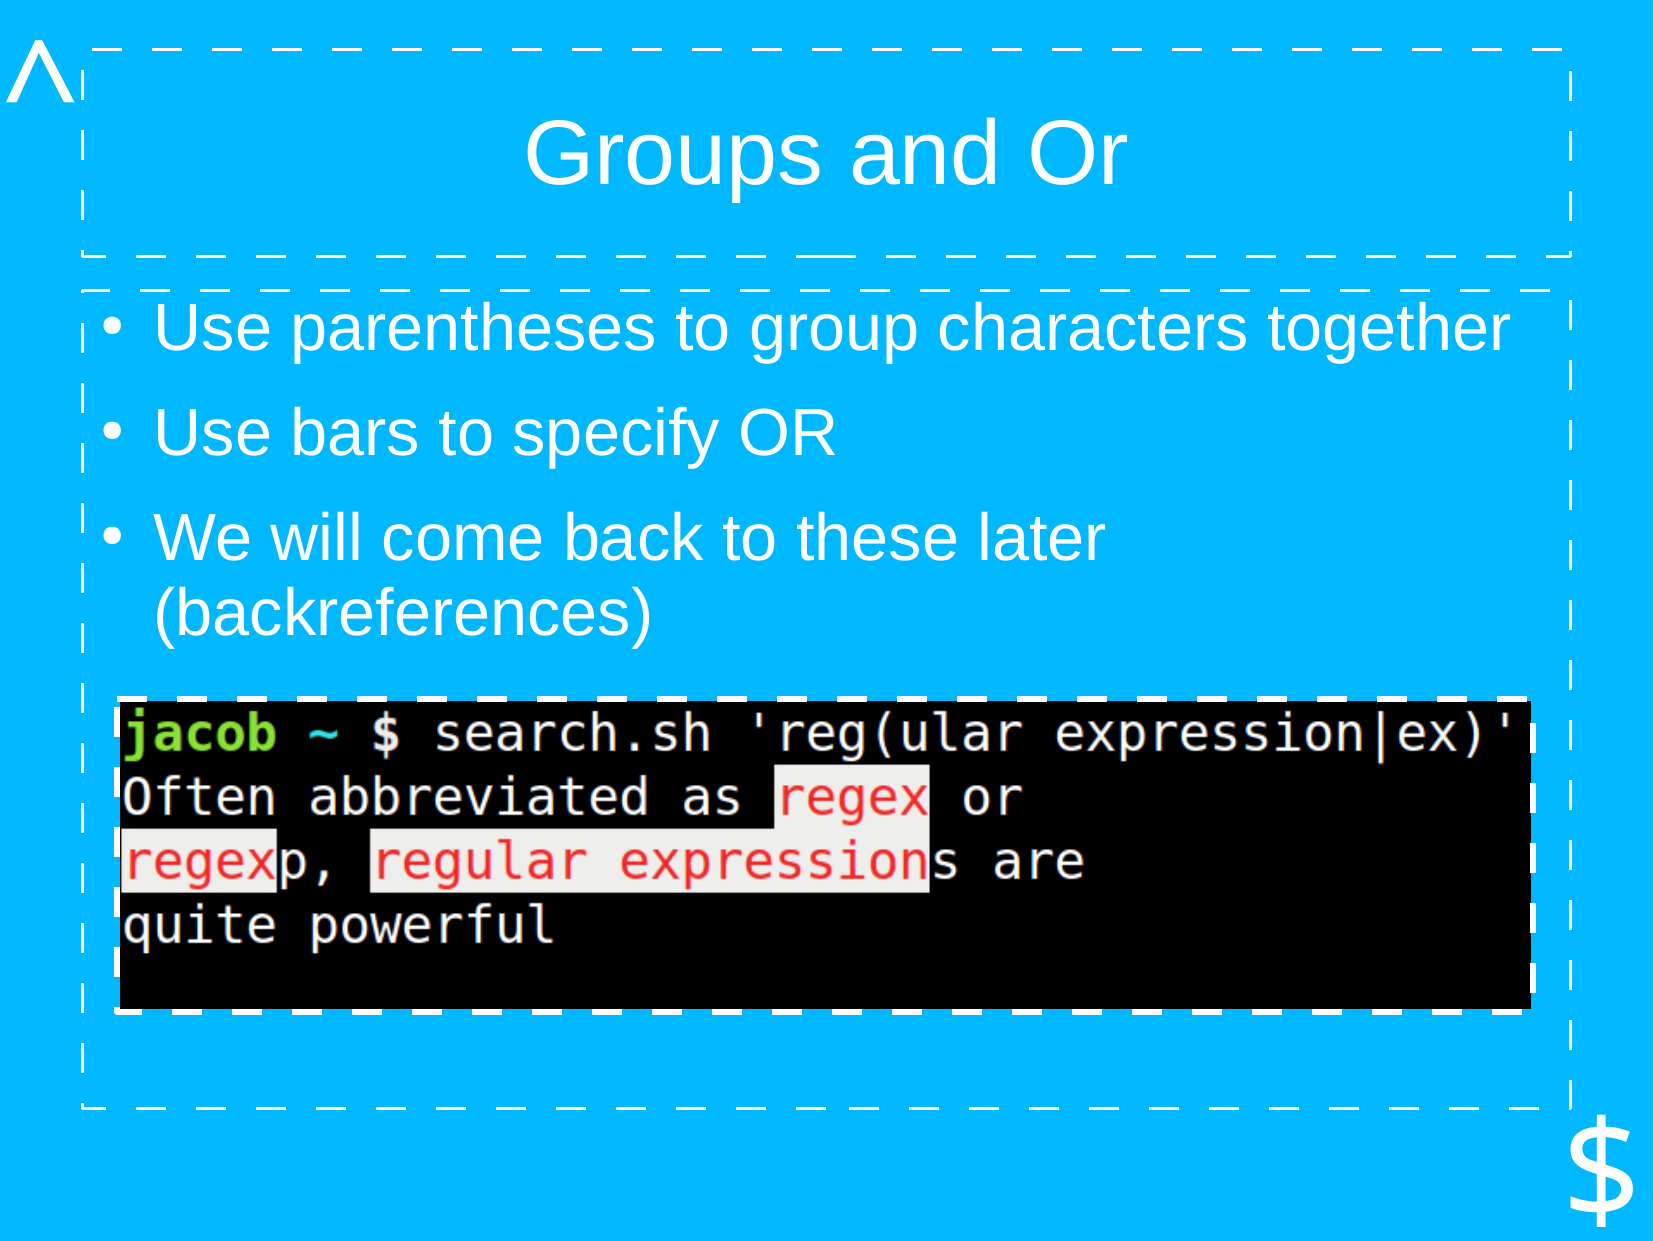

# Groups and Or
Use parentheses to group characters together
Use bars to specify OR
We will come back to these later (backreferences)